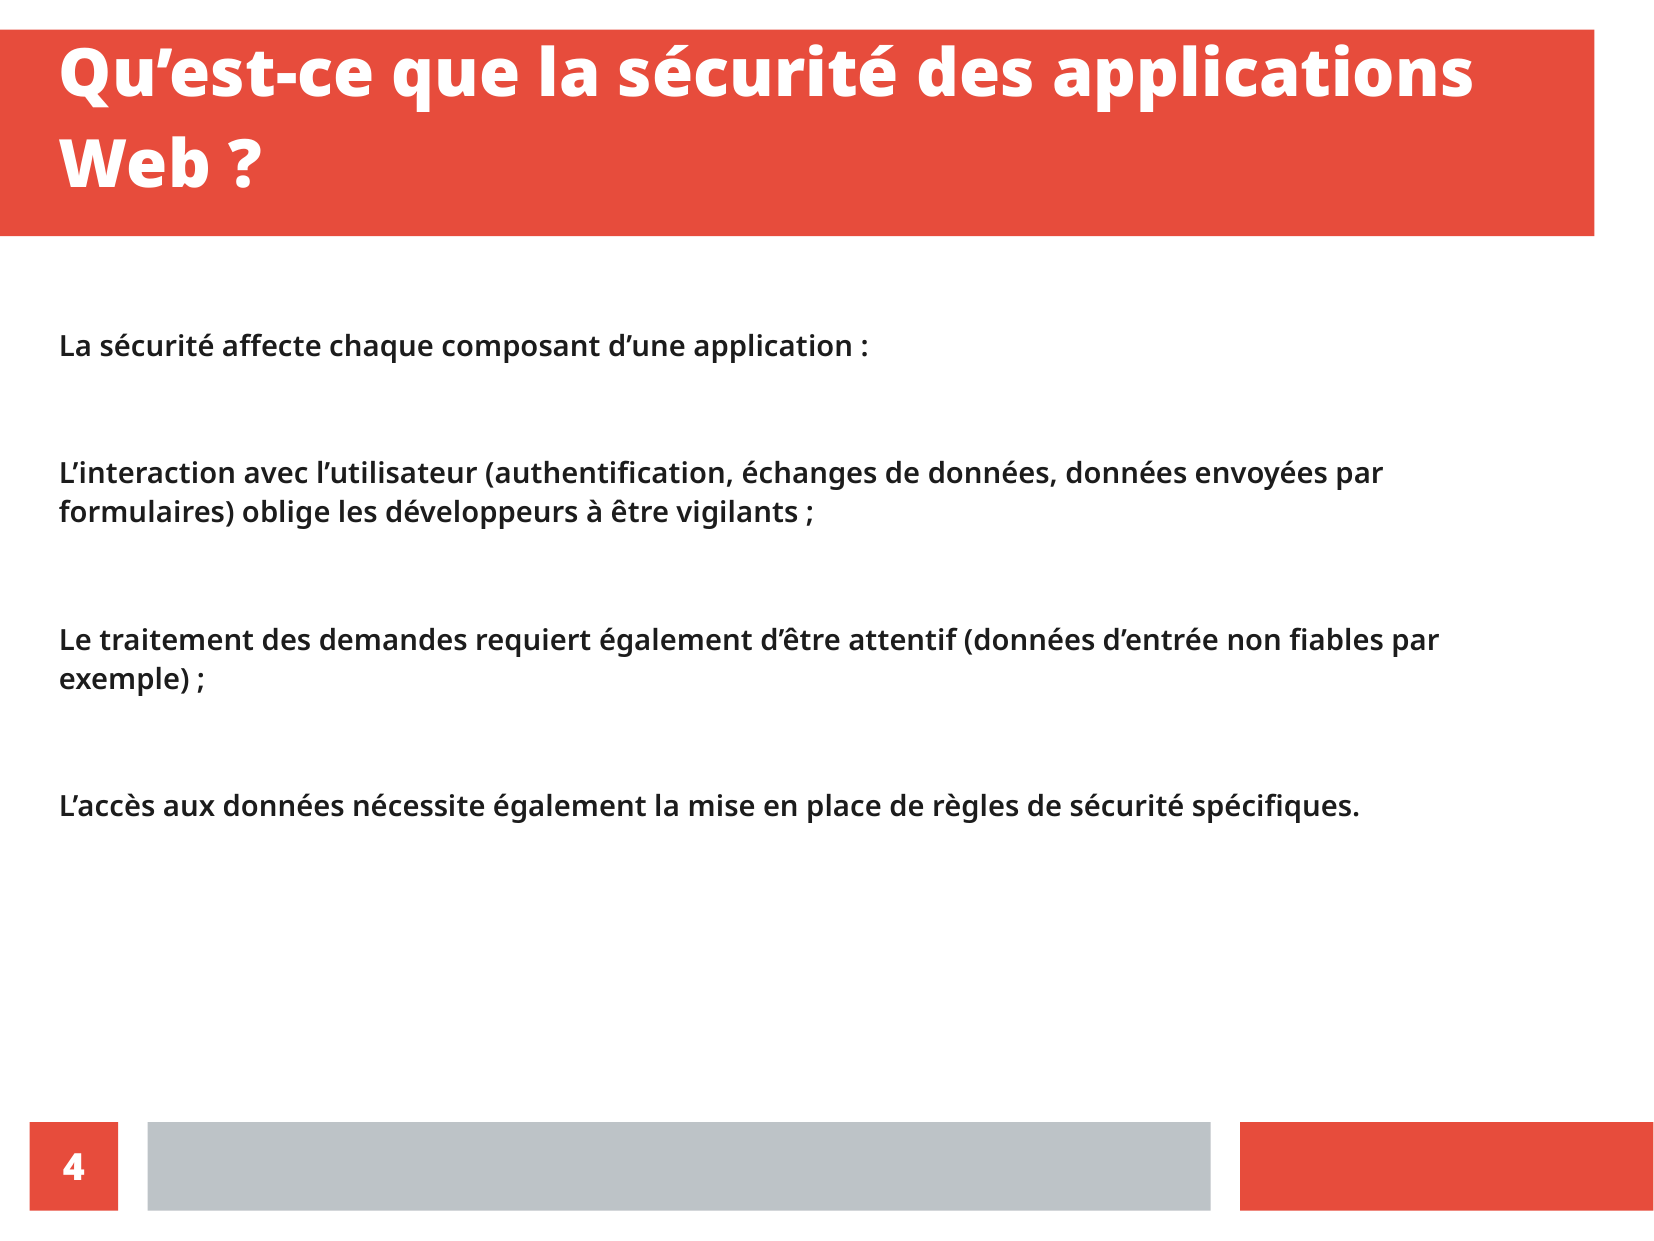

# Qu’est-ce que la sécurité des applications Web ?
La sécurité affecte chaque composant d’une application :
L’interaction avec l’utilisateur (authentification, échanges de données, données envoyées par formulaires) oblige les développeurs à être vigilants ;
Le traitement des demandes requiert également d’être attentif (données d’entrée non fiables par exemple) ;
L’accès aux données nécessite également la mise en place de règles de sécurité spécifiques.
4